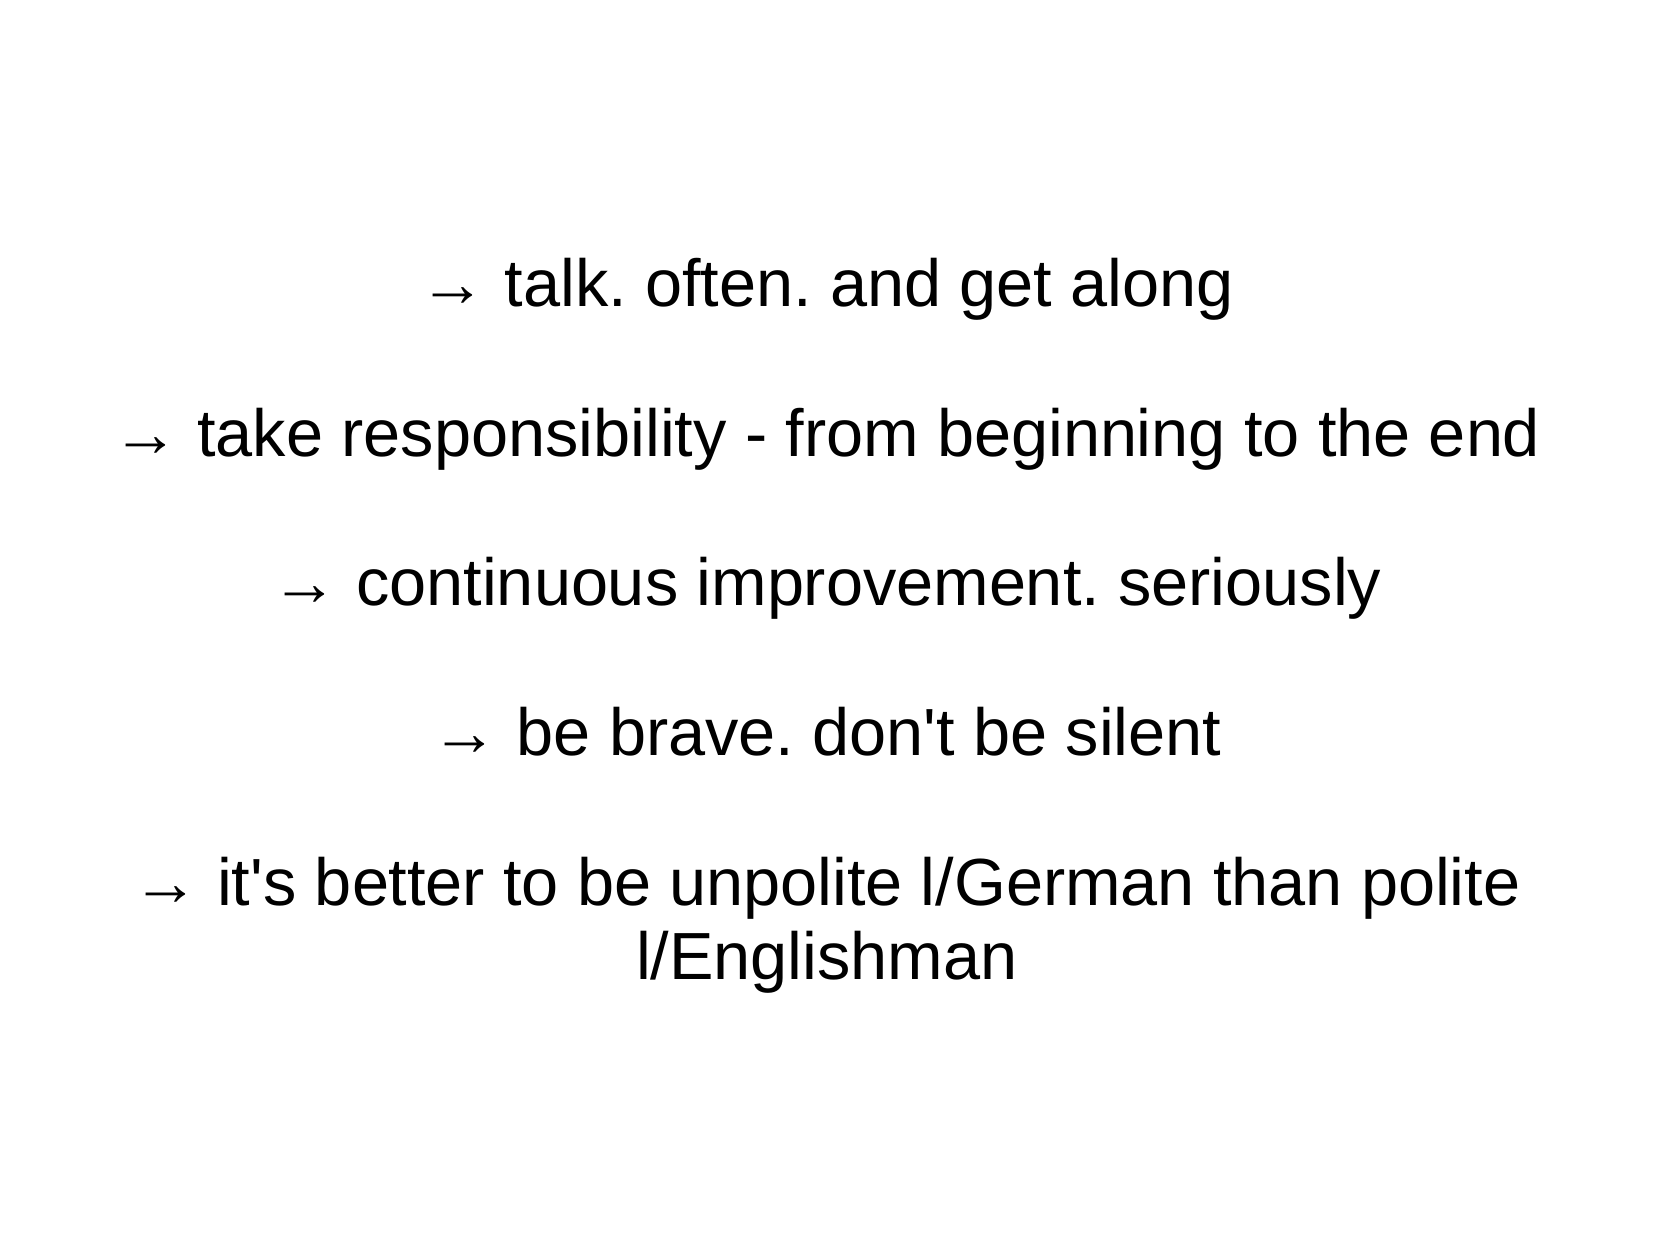

# → talk. often. and get along
→ take responsibility - from beginning to the end
→ continuous improvement. seriously
→ be brave. don't be silent
→ it's better to be unpolite l/German than polite l/Englishman